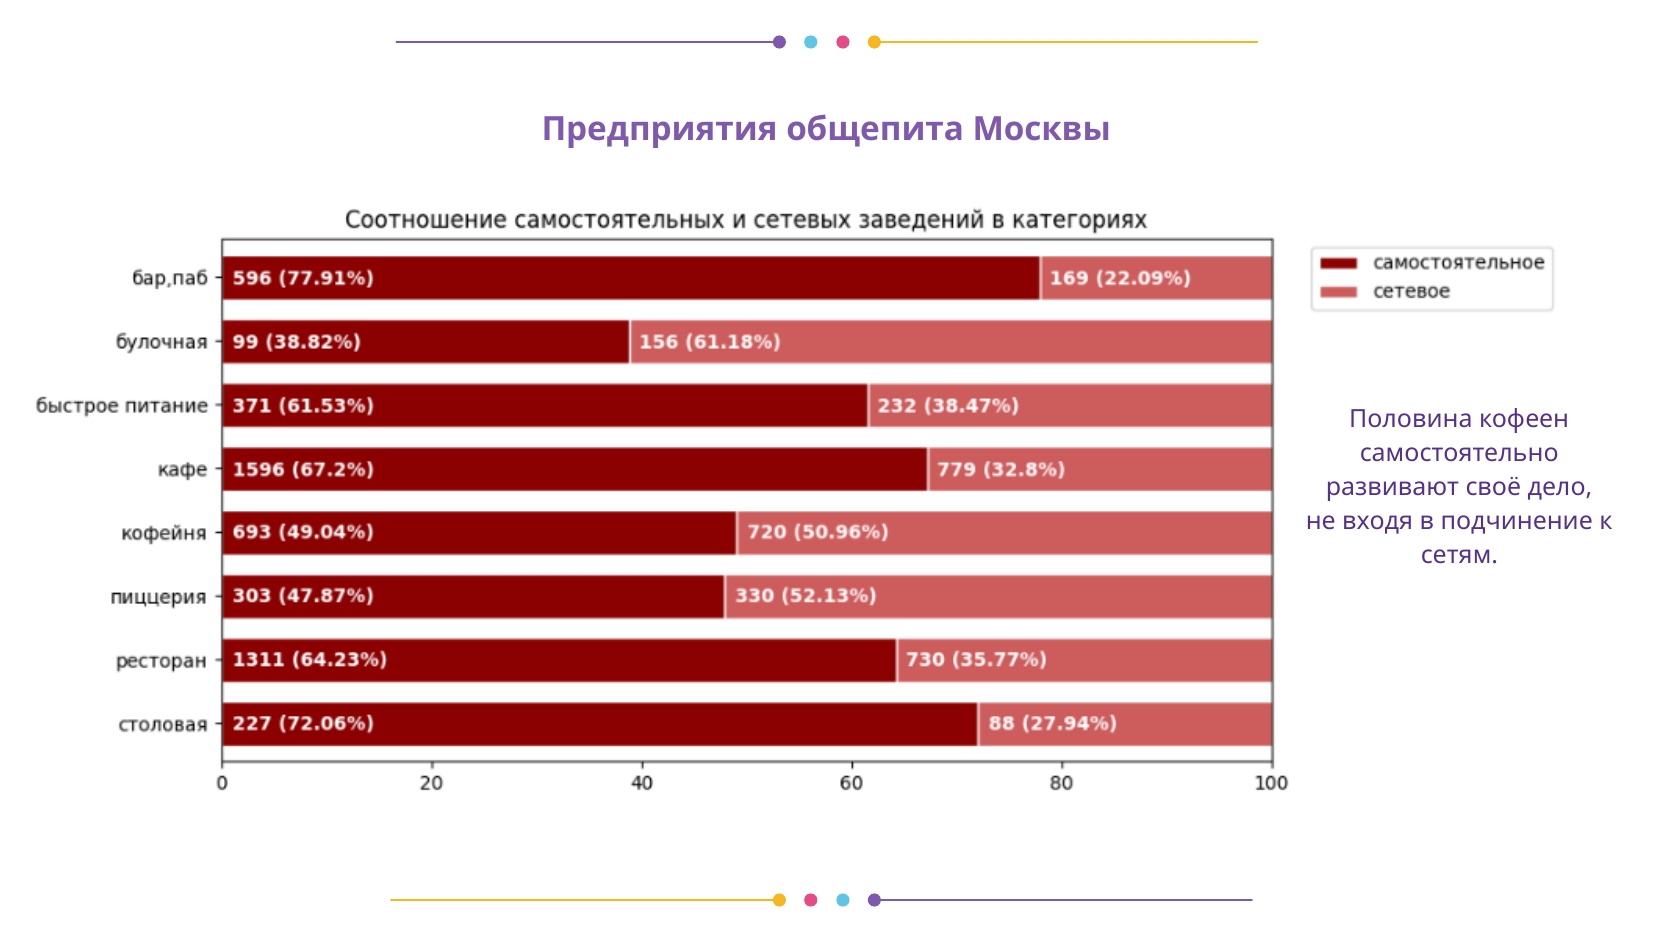

Предприятия общепита Москвы
# Половина кофеен самостоятельно развивают своё дело, не входя в подчинение к сетям.